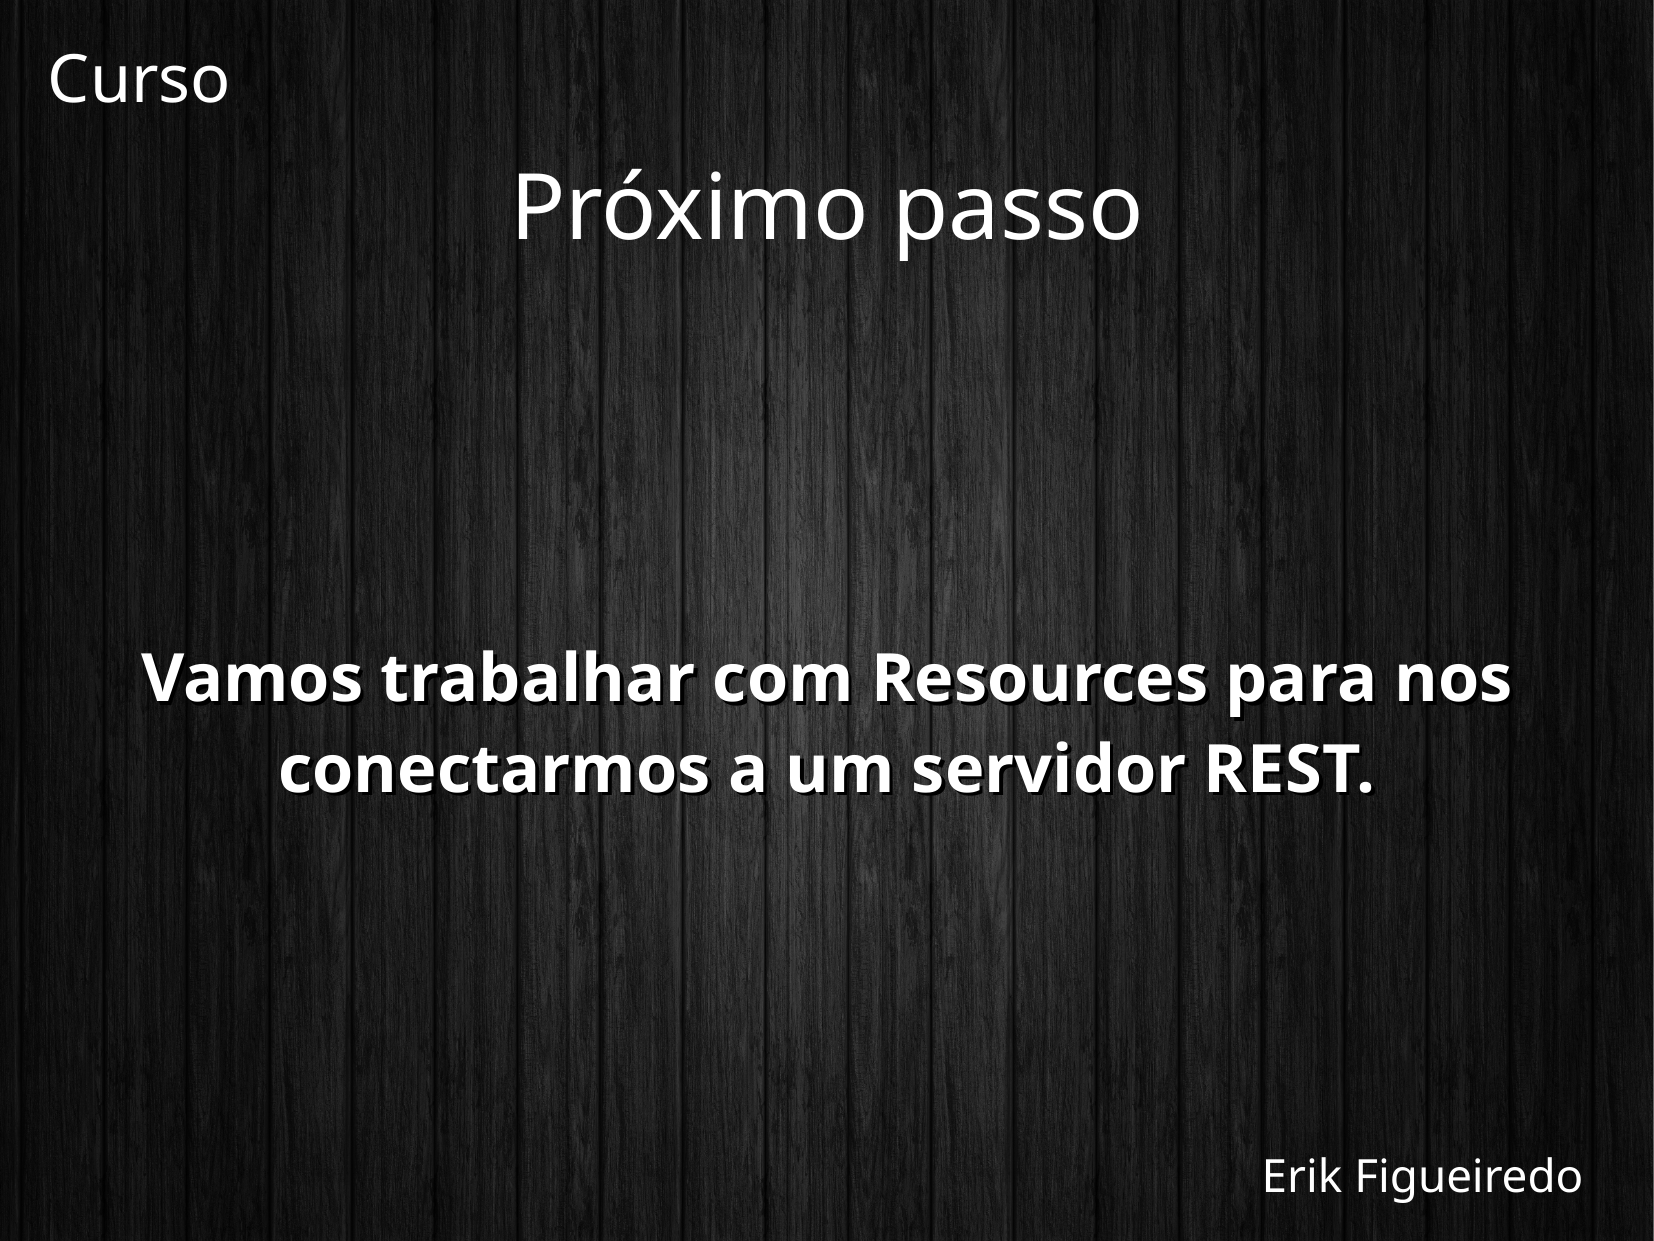

Curso
# Próximo passo
Vamos trabalhar com Resources para nos conectarmos a um servidor REST.
Erik Figueiredo